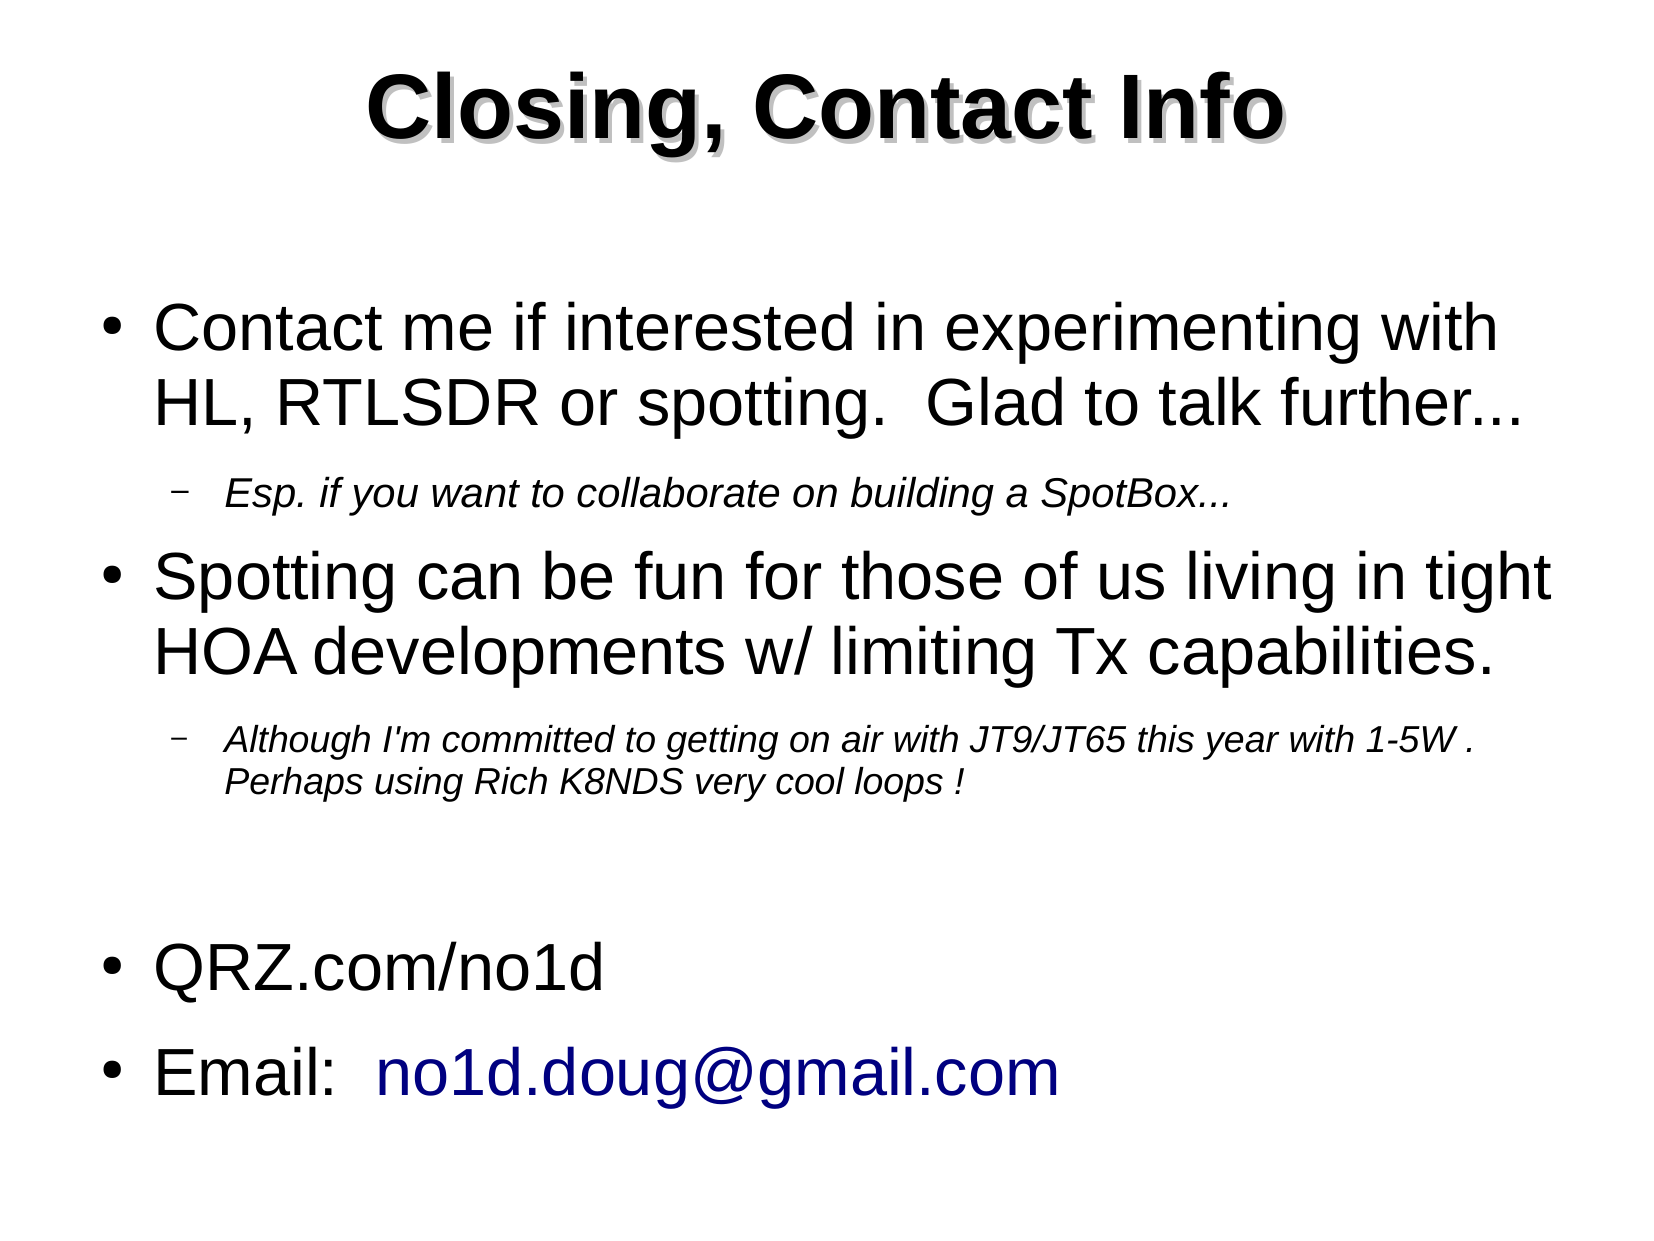

# Closing, Contact Info
Contact me if interested in experimenting with HL, RTLSDR or spotting. Glad to talk further...
Esp. if you want to collaborate on building a SpotBox...
Spotting can be fun for those of us living in tight HOA developments w/ limiting Tx capabilities.
Although I'm committed to getting on air with JT9/JT65 this year with 1-5W . Perhaps using Rich K8NDS very cool loops !
QRZ.com/no1d
Email: no1d.doug@gmail.com